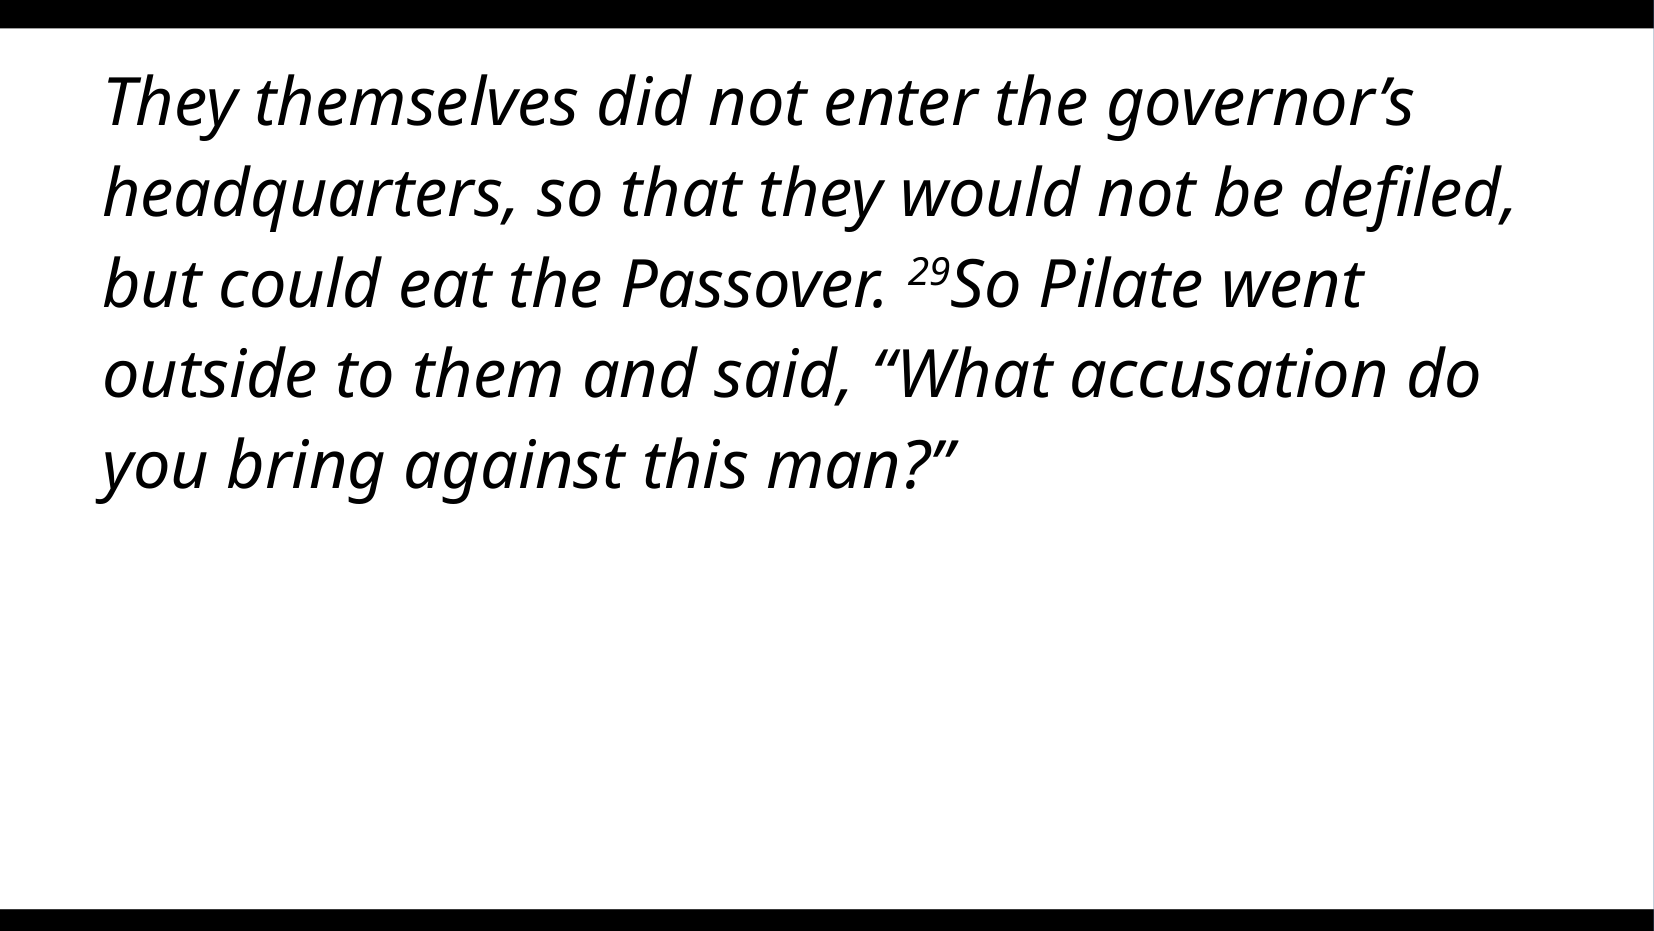

They themselves did not enter the governor’s headquarters, so that they would not be defiled, but could eat the Passover. 29So Pilate went outside to them and said, “What accusation do you bring against this man?”